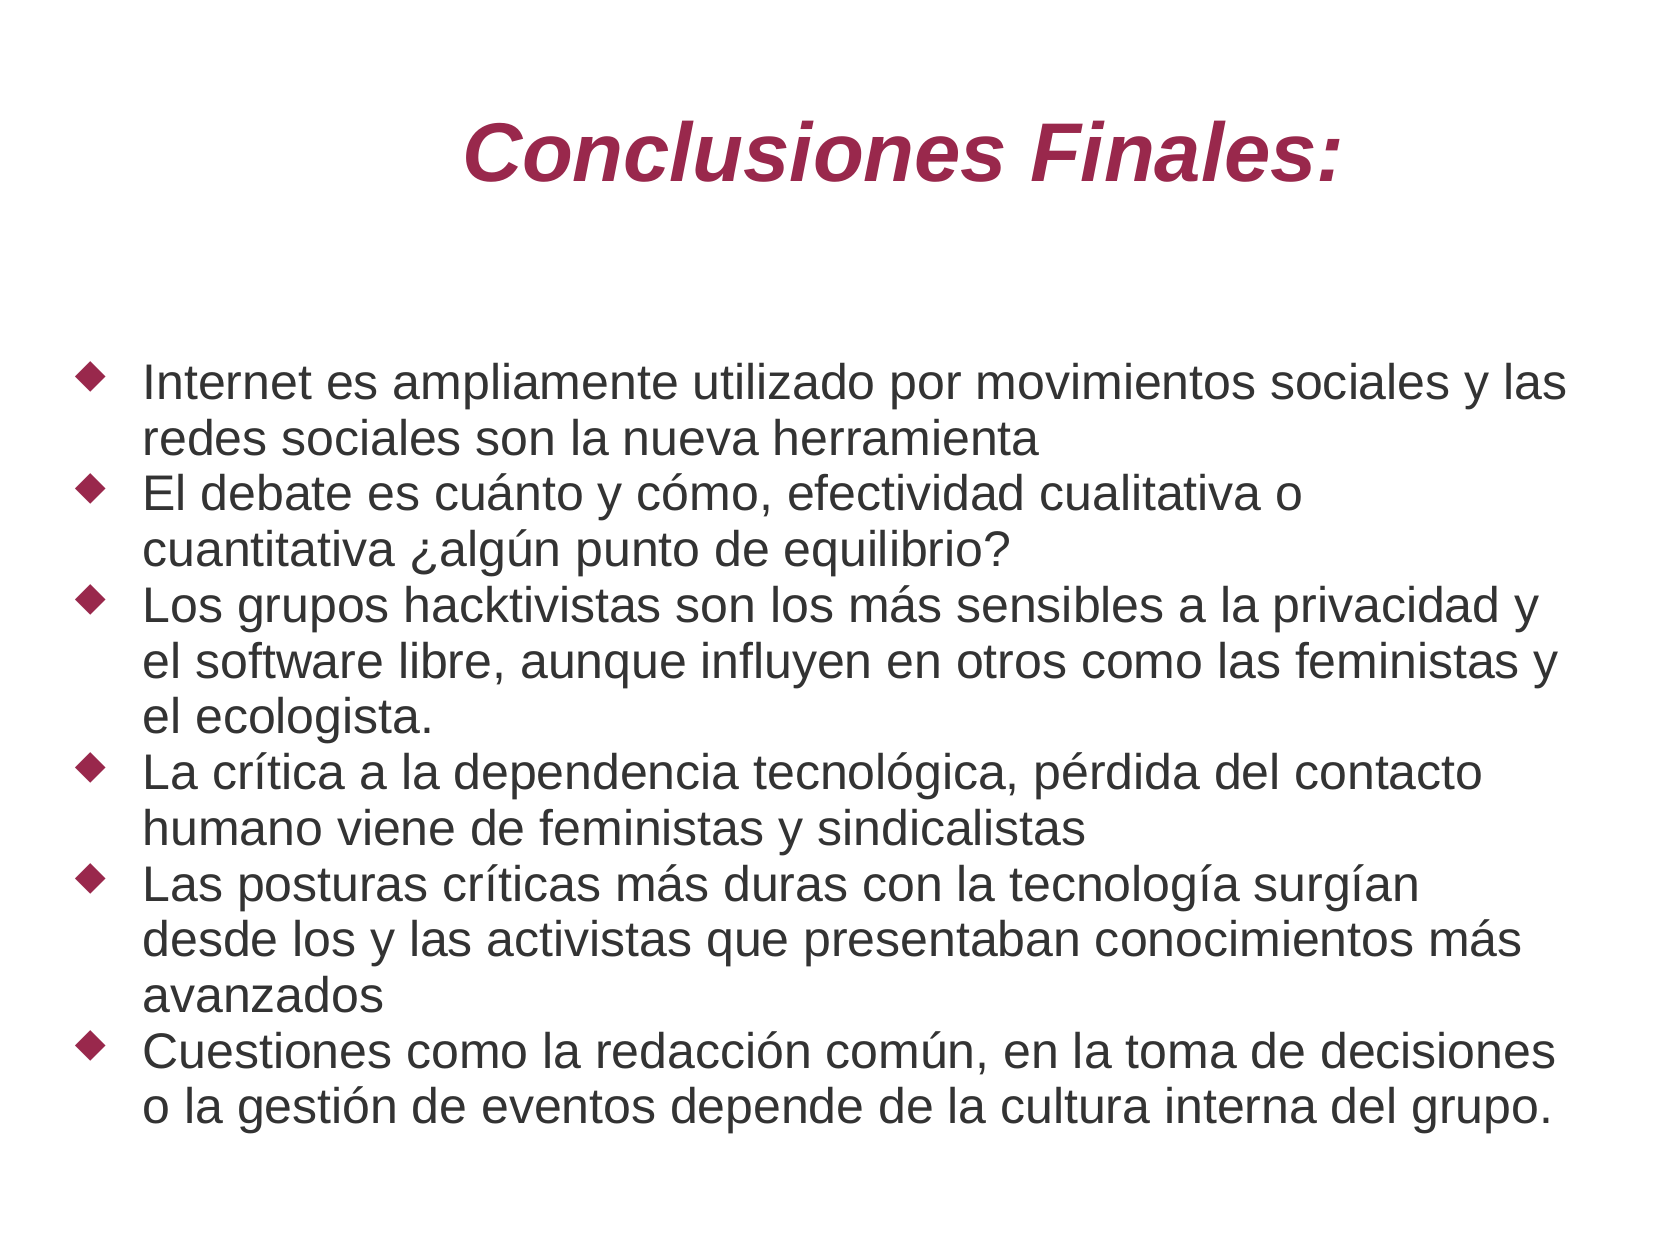

# Conclusiones Finales:
Internet es ampliamente utilizado por movimientos sociales y las redes sociales son la nueva herramienta
El debate es cuánto y cómo, efectividad cualitativa o cuantitativa ¿algún punto de equilibrio?
Los grupos hacktivistas son los más sensibles a la privacidad y el software libre, aunque influyen en otros como las feministas y el ecologista.
La crítica a la dependencia tecnológica, pérdida del contacto humano viene de feministas y sindicalistas
Las posturas críticas más duras con la tecnología surgían desde los y las activistas que presentaban conocimientos más avanzados
Cuestiones como la redacción común, en la toma de decisiones o la gestión de eventos depende de la cultura interna del grupo.